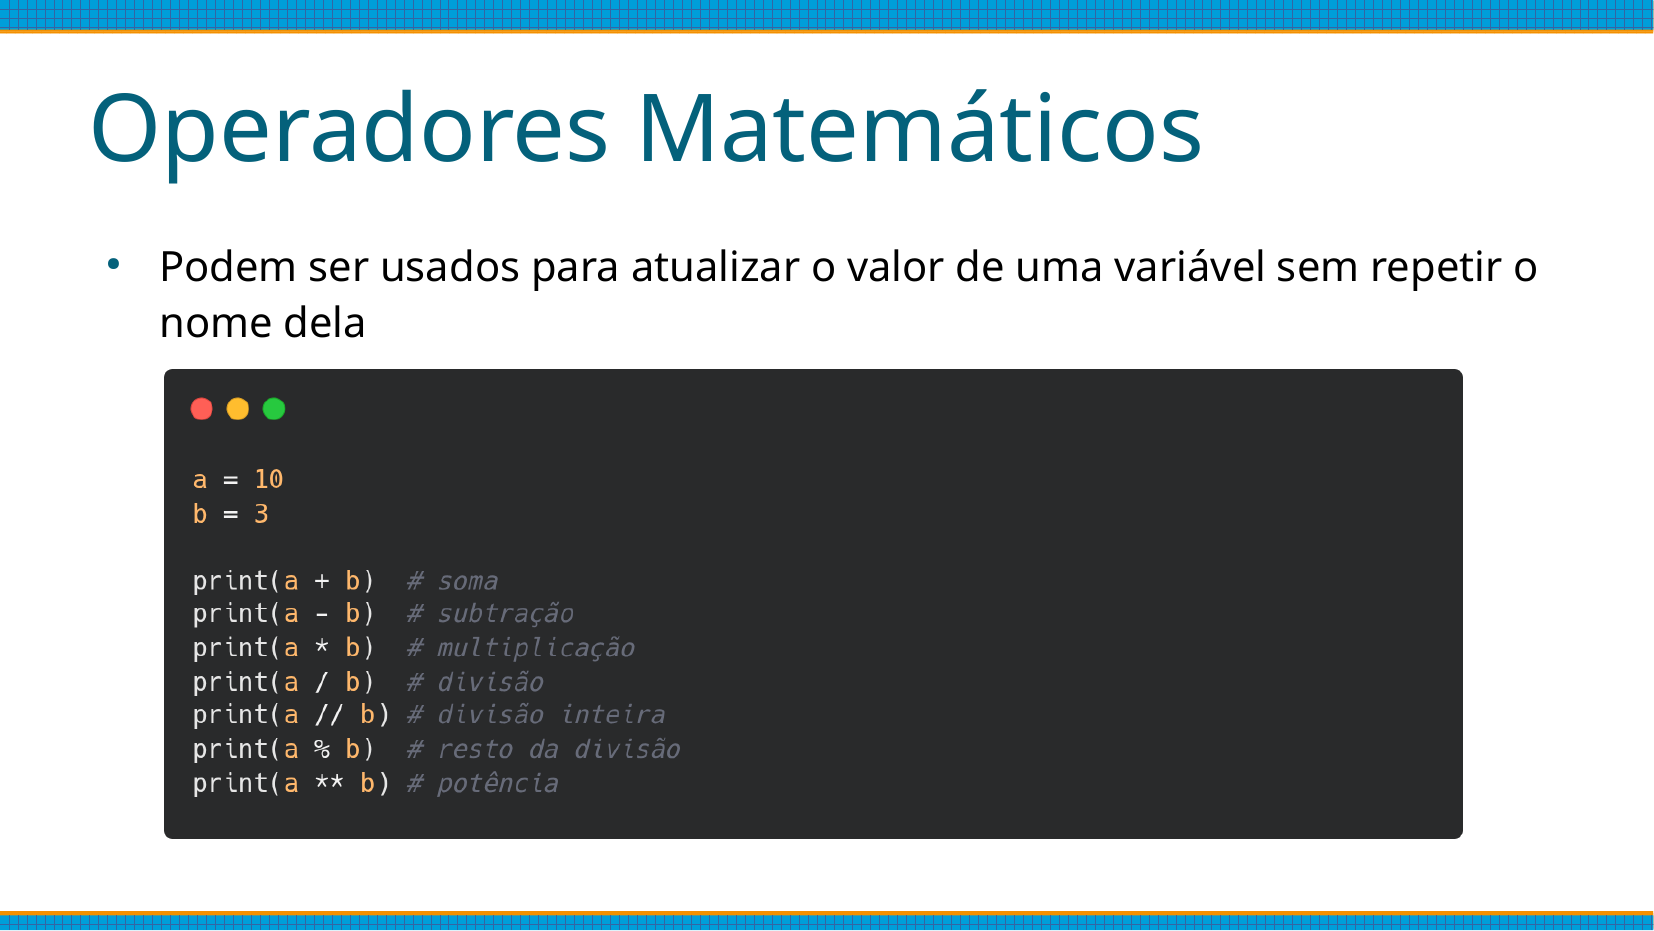

# Operadores Matemáticos
Podem ser usados para atualizar o valor de uma variável sem repetir o nome dela